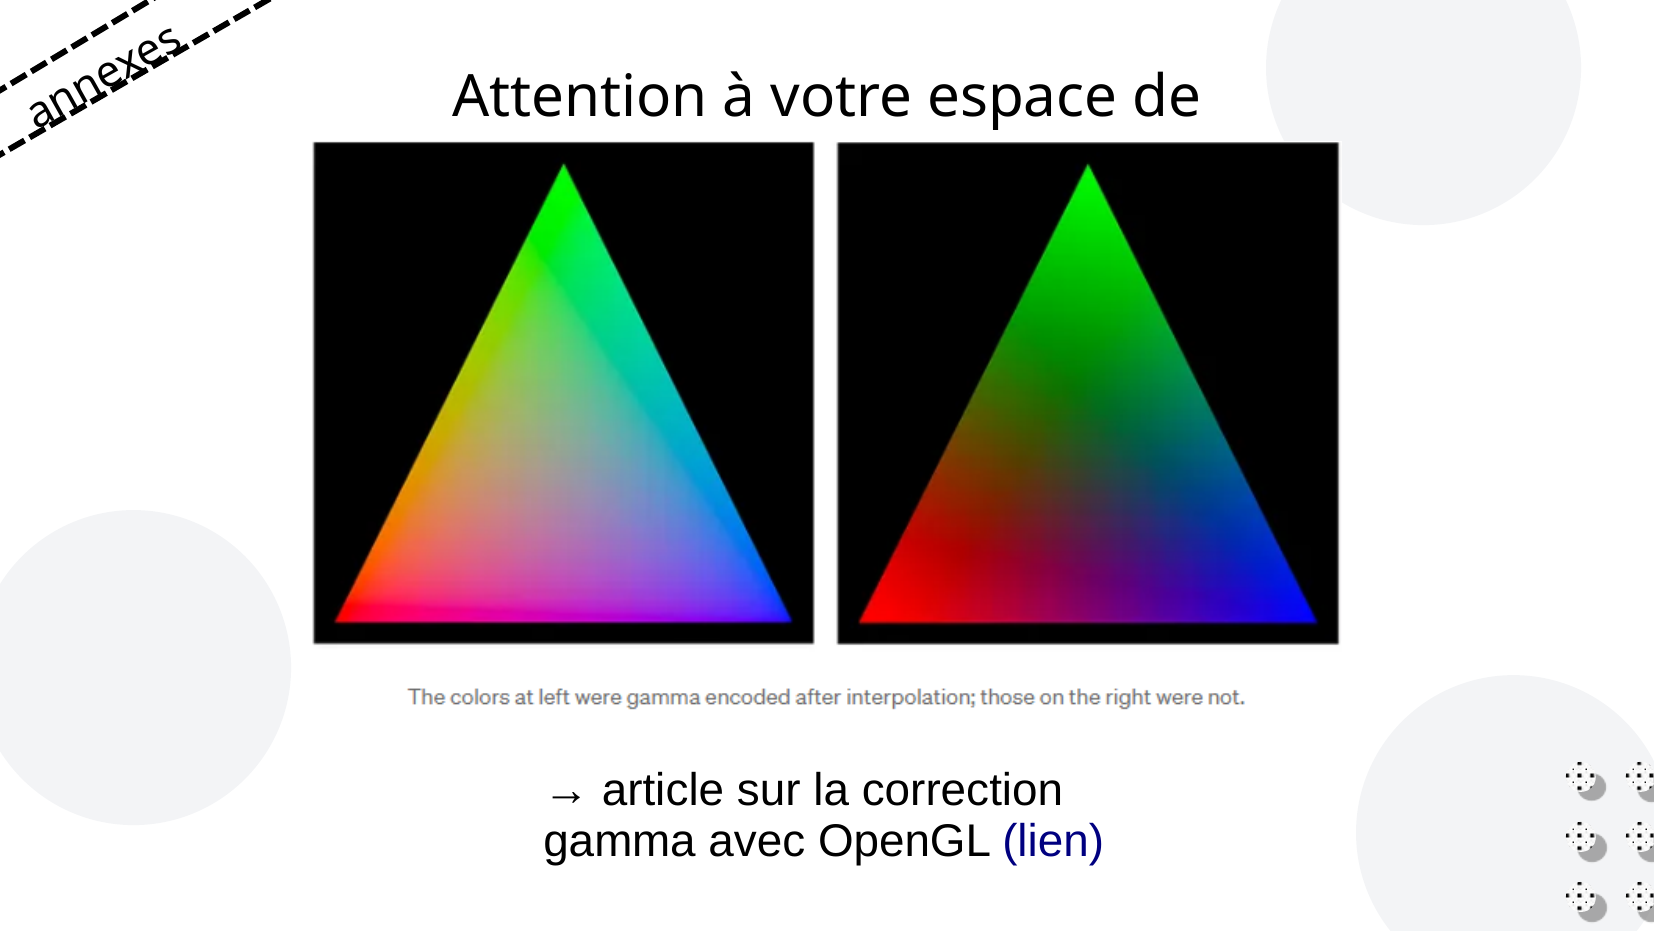

annexes
Attention à votre espace de couleur !
→ article sur la correction gamma avec OpenGL (lien)